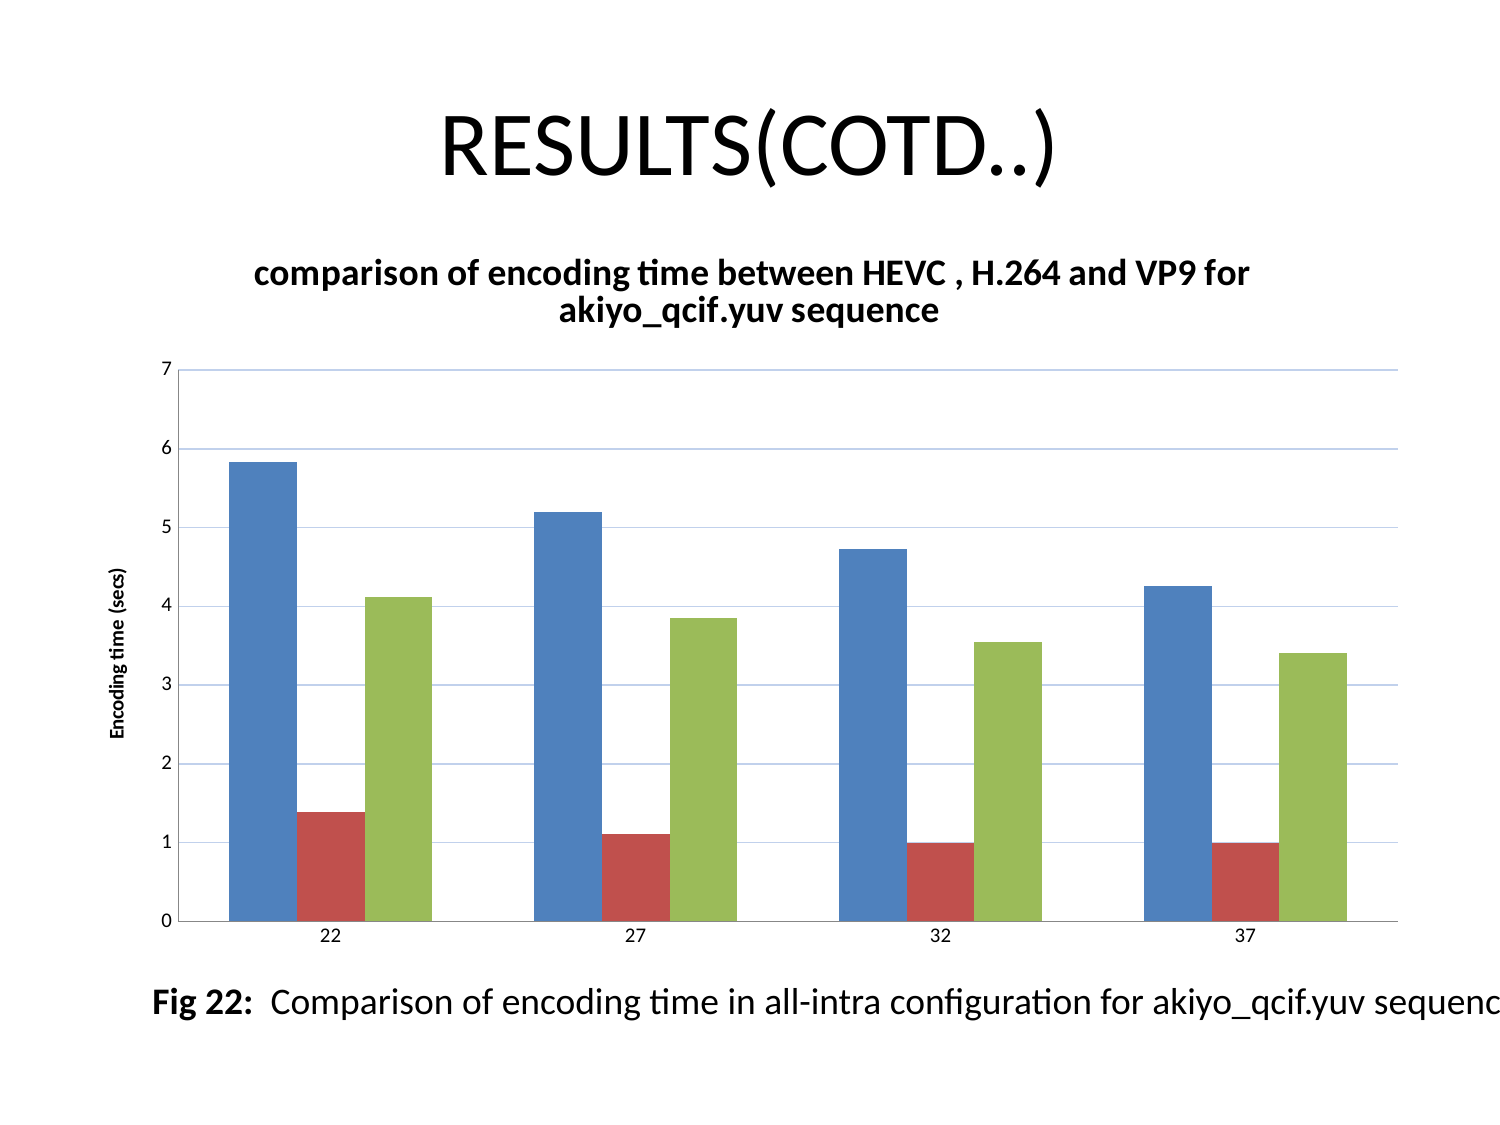

# Results(cotd..)
### Chart: comparison of encoding time between HEVC , H.264 and VP9 for
akiyo_qcif.yuv sequence
| Category | HEVC | H.264 | VP9 |
|---|---|---|---|
| 22 | 5.836 | 1.394 | 4.118 |
| 27 | 5.195 | 1.111 | 3.85 |
| 32 | 4.732 | 0.998 | 3.543 |
| 37 | 4.257 | 0.994 | 3.402 |
Fig 22: Comparison of encoding time in all-intra configuration for akiyo_qcif.yuv sequence